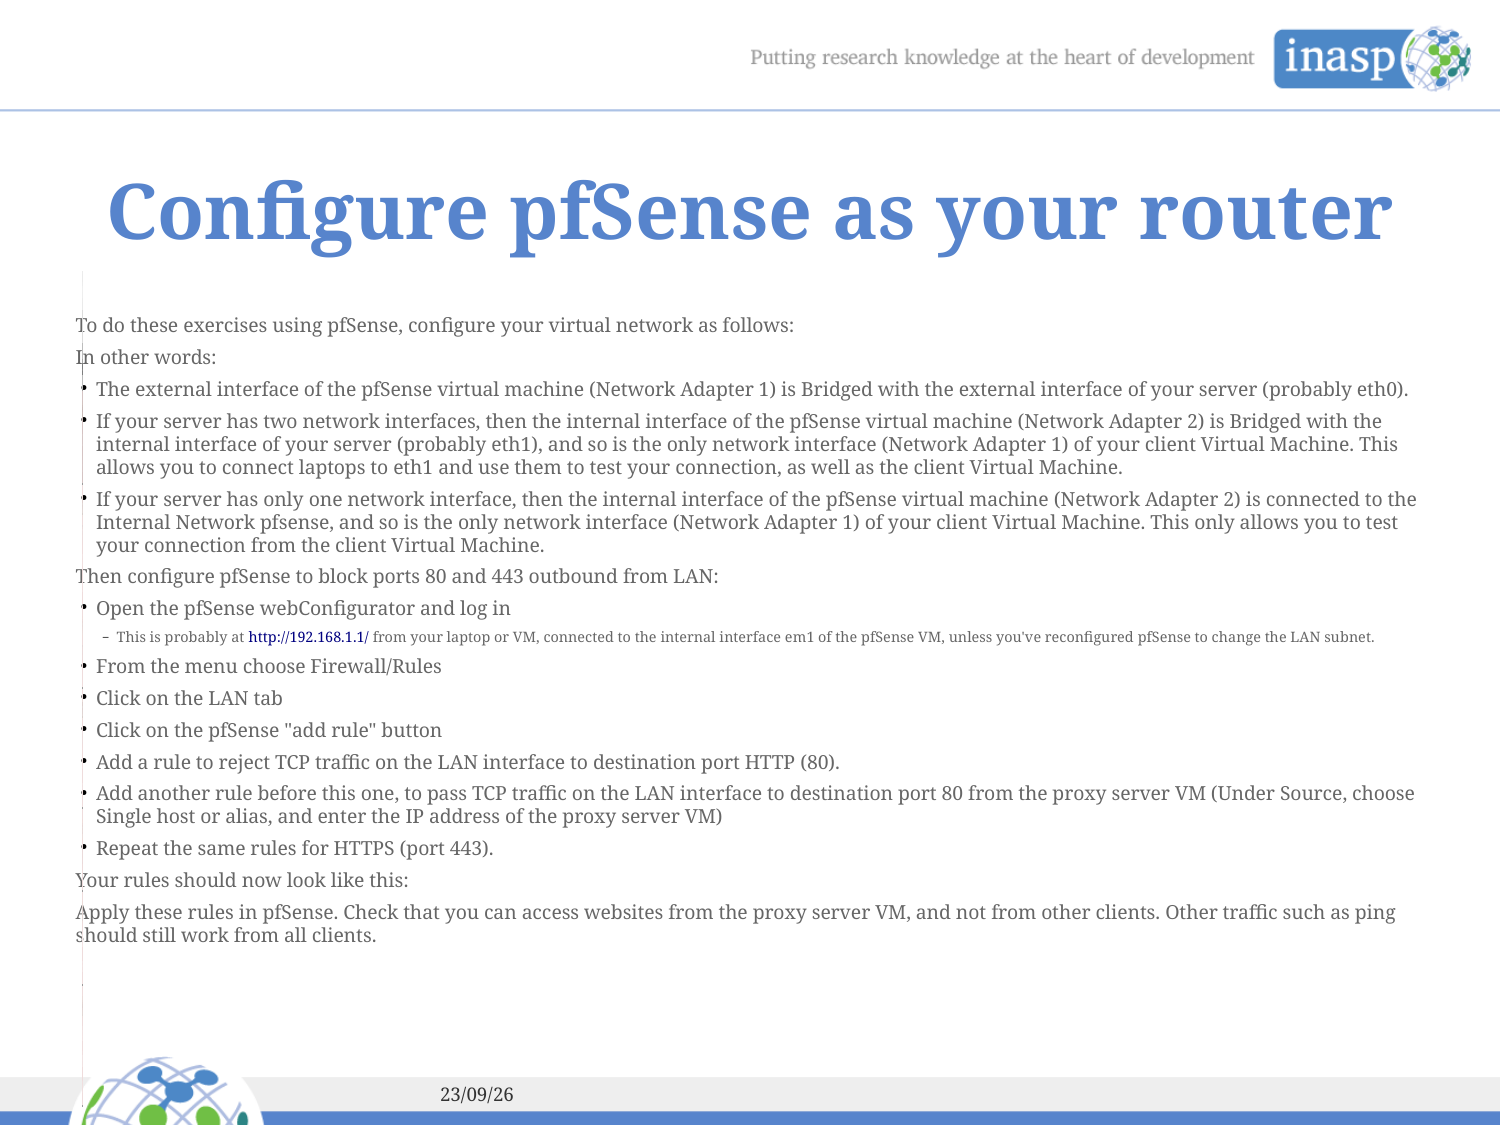

# Configure pfSense as your router
To do these exercises using pfSense, configure your virtual network as follows:
In other words:
The external interface of the pfSense virtual machine (Network Adapter 1) is Bridged with the external interface of your server (probably eth0).
If your server has two network interfaces, then the internal interface of the pfSense virtual machine (Network Adapter 2) is Bridged with the internal interface of your server (probably eth1), and so is the only network interface (Network Adapter 1) of your client Virtual Machine. This allows you to connect laptops to eth1 and use them to test your connection, as well as the client Virtual Machine.
If your server has only one network interface, then the internal interface of the pfSense virtual machine (Network Adapter 2) is connected to the Internal Network pfsense, and so is the only network interface (Network Adapter 1) of your client Virtual Machine. This only allows you to test your connection from the client Virtual Machine.
Then configure pfSense to block ports 80 and 443 outbound from LAN:
Open the pfSense webConfigurator and log in
This is probably at http://192.168.1.1/ from your laptop or VM, connected to the internal interface em1 of the pfSense VM, unless you've reconfigured pfSense to change the LAN subnet.
From the menu choose Firewall/Rules
Click on the LAN tab
Click on the pfSense "add rule" button
Add a rule to reject TCP traffic on the LAN interface to destination port HTTP (80).
Add another rule before this one, to pass TCP traffic on the LAN interface to destination port 80 from the proxy server VM (Under Source, choose Single host or alias, and enter the IP address of the proxy server VM)
Repeat the same rules for HTTPS (port 443).
Your rules should now look like this:
Apply these rules in pfSense. Check that you can access websites from the proxy server VM, and not from other clients. Other traffic such as ping should still work from all clients.